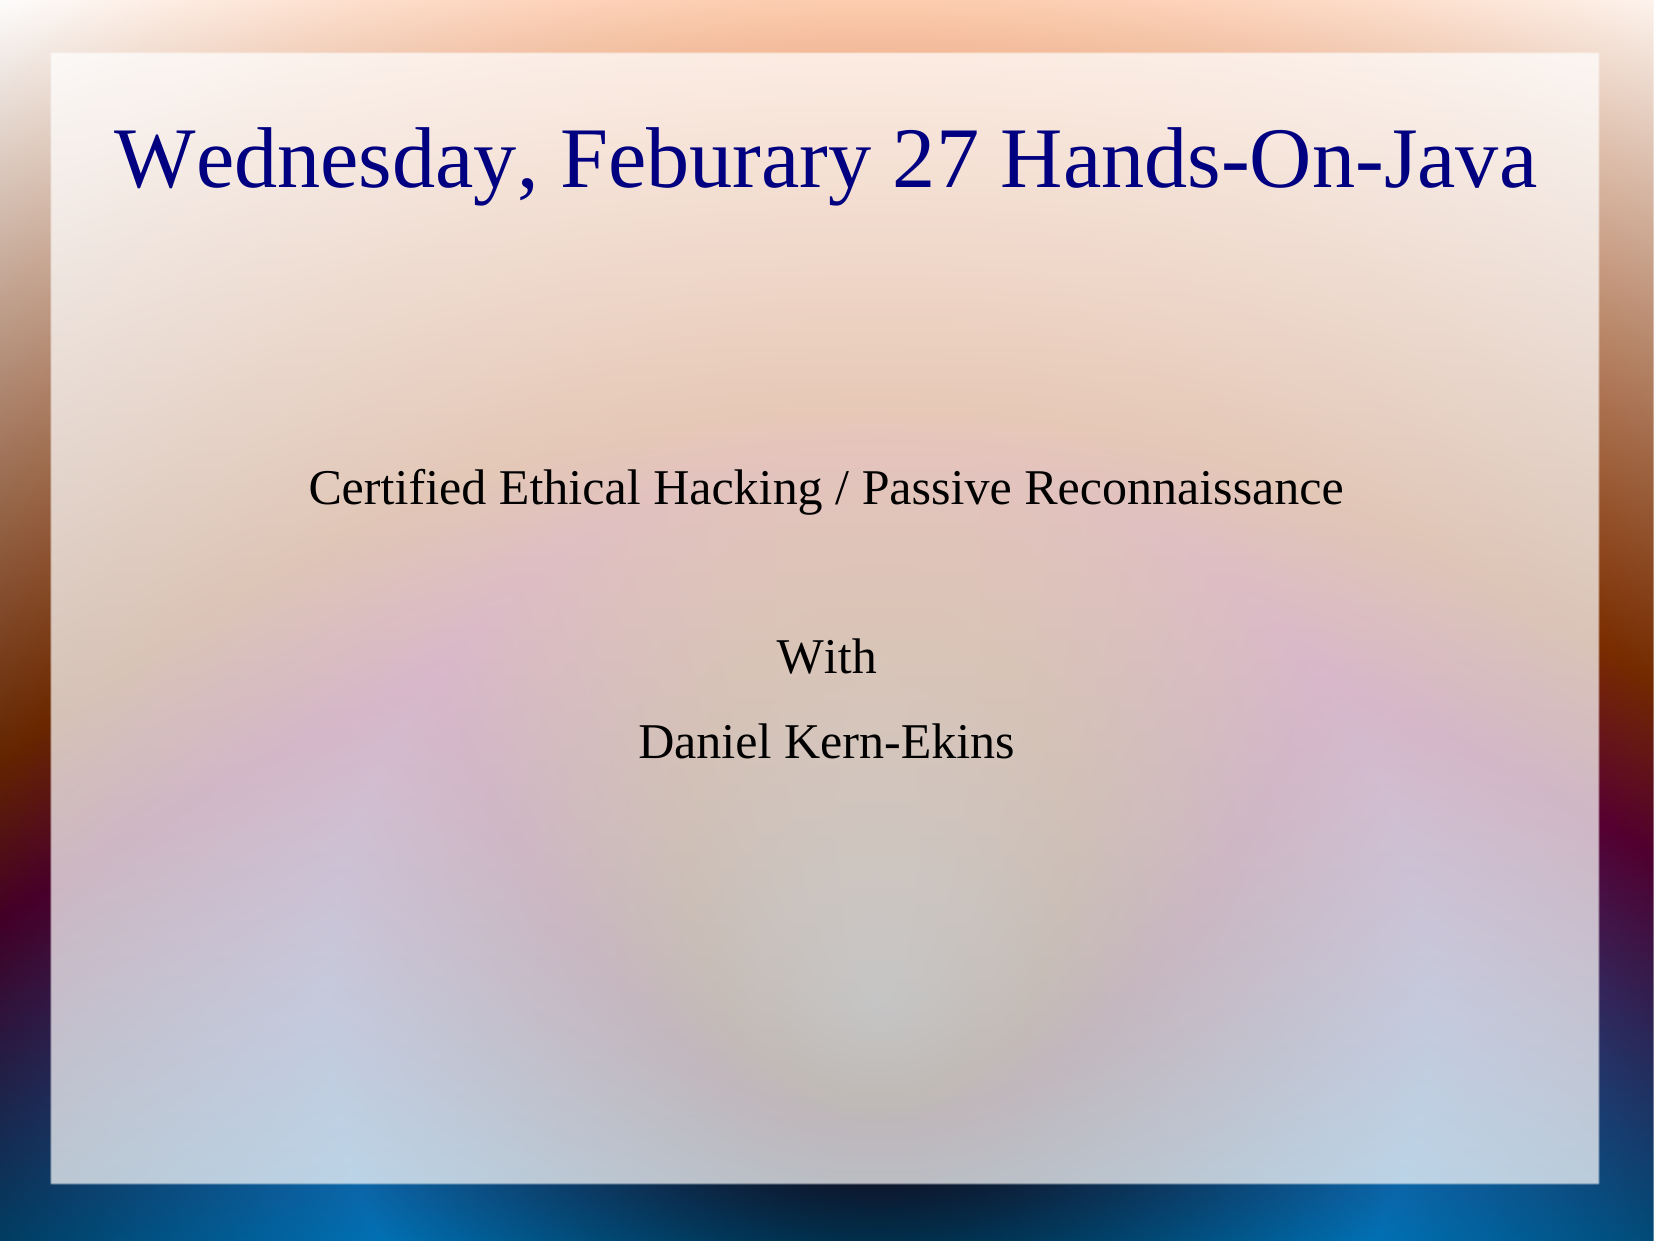

# Wednesday, Feburary 27 Hands-On-Java
Certified Ethical Hacking / Passive Reconnaissance
With
Daniel Kern-Ekins